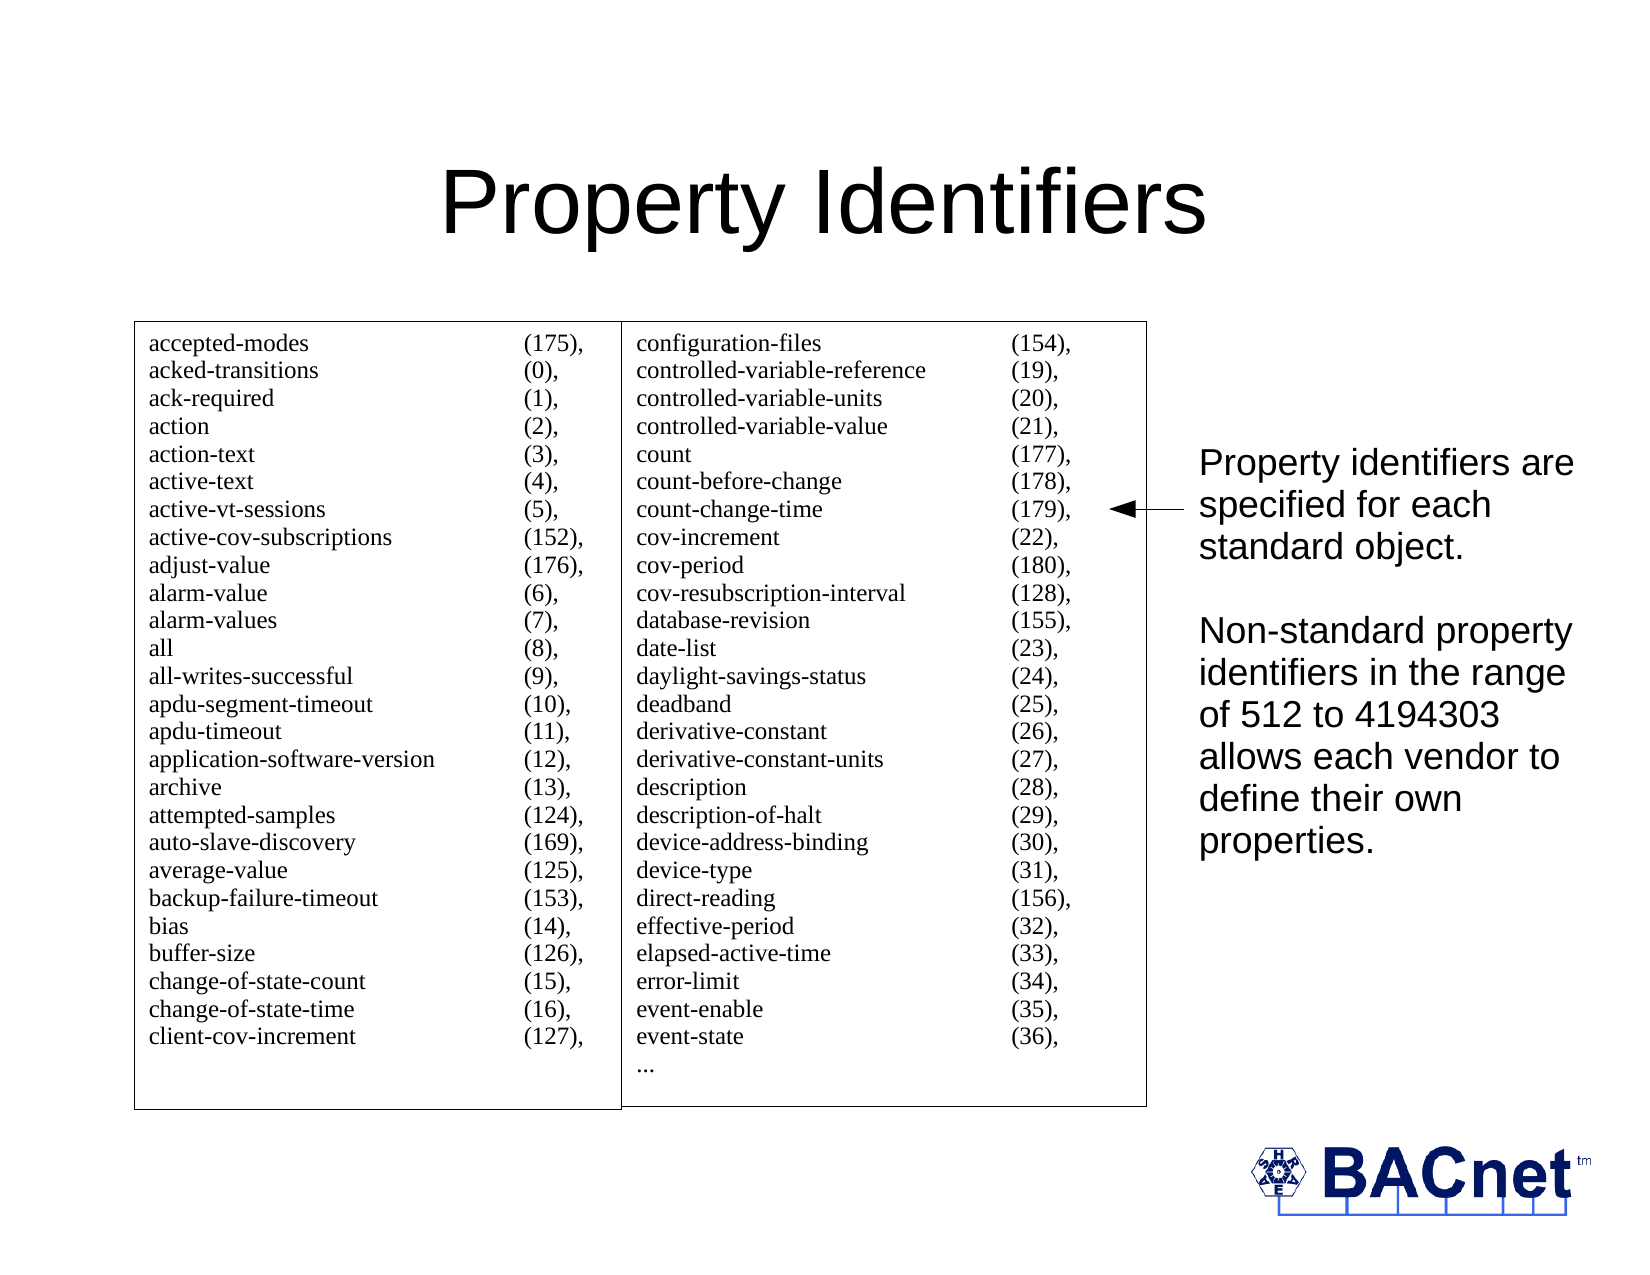

# Property Identifiers
accepted-modes			(175),
acked-transitions			(0),
ack-required				(1),
action					(2),
action-text				(3),
active-text				(4),
active-vt-sessions			(5),
active-cov-subscriptions		(152),
adjust-value				(176),
alarm-value				(6),
alarm-values				(7),
all					(8),
all-writes-successful			(9),
apdu-segment-timeout			(10),
apdu-timeout				(11),
application-software-version		(12),
archive					(13),
attempted-samples			(124),
auto-slave-discovery			(169),
average-value				(125),
backup-failure-timeout		(153),
bias					(14),
buffer-size				(126),
change-of-state-count			(15),
change-of-state-time			(16),
client-cov-increment			(127),
configuration-files			(154),
controlled-variable-reference		(19),
controlled-variable-units		(20),
controlled-variable-value		(21),
count					(177),
count-before-change			(178),
count-change-time			(179),
cov-increment				(22),
cov-period				(180),
cov-resubscription-interval		(128),
database-revision			(155),
date-list				(23),
daylight-savings-status		(24),
deadband				(25),
derivative-constant			(26),
derivative-constant-units		(27),
description 				(28),
description-of-halt			(29),
device-address-binding		(30),
device-type	 			(31),
direct-reading				(156),
effective-period			(32),
elapsed-active-time			(33),
error-limit				(34),
event-enable				(35),
event-state				(36),
...
Property identifiers are specified for each standard object.
Non-standard property identifiers in the range of 512 to 4194303 allows each vendor to define their own properties.